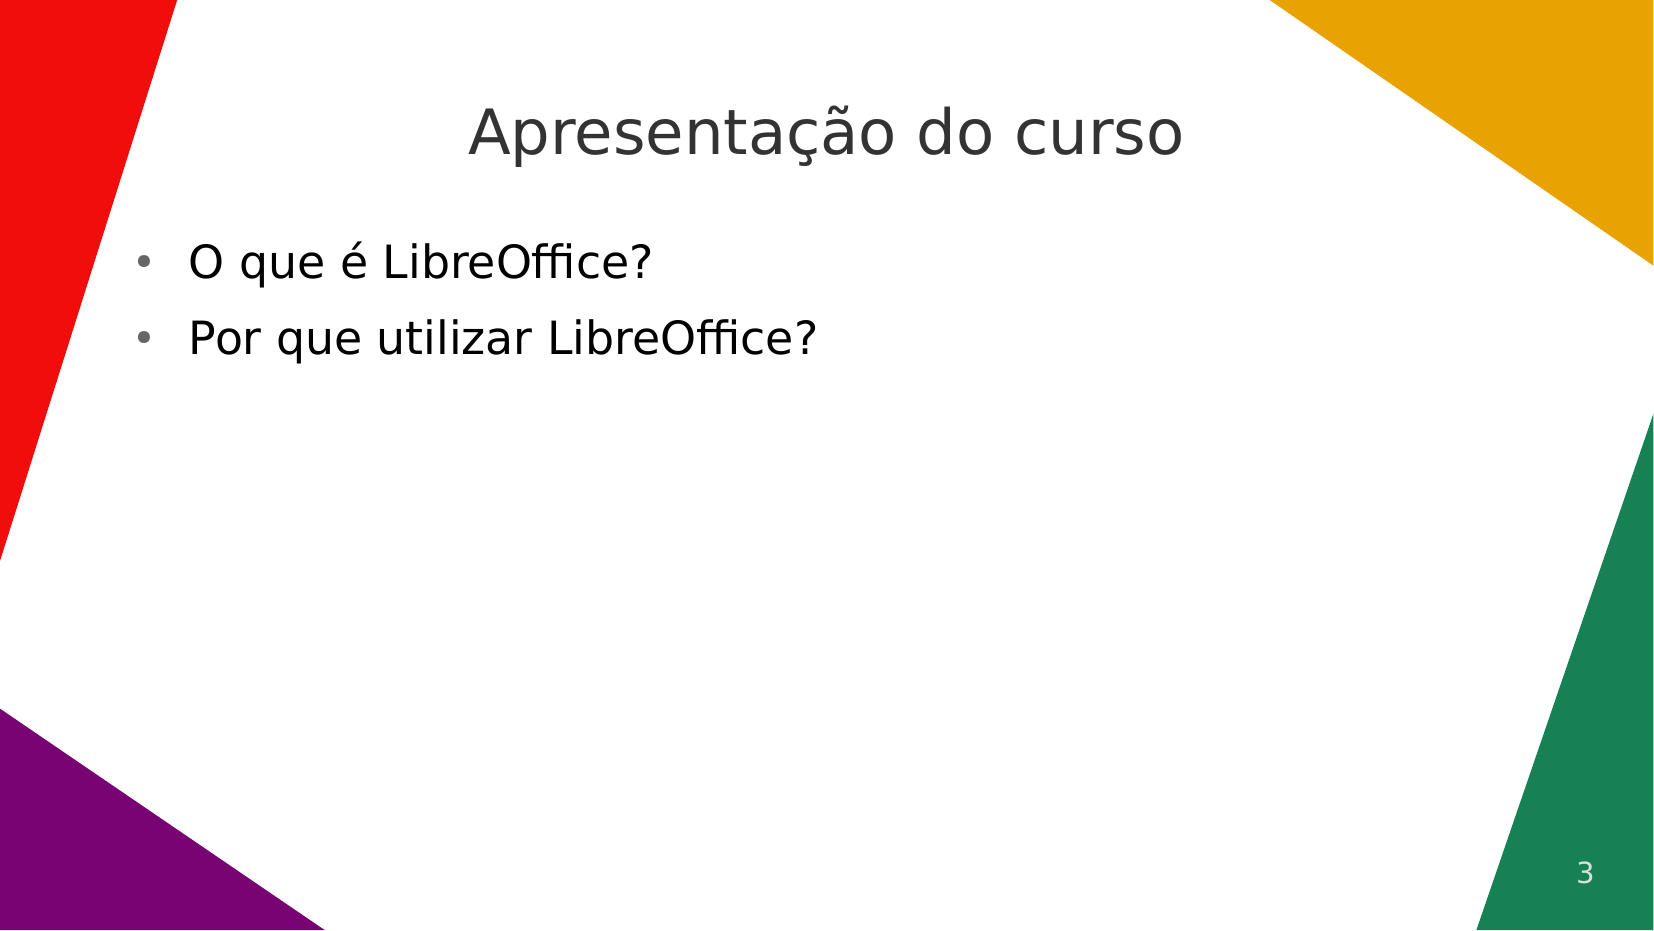

# Apresentação do curso
O que é LibreOffice?
Por que utilizar LibreOffice?
3